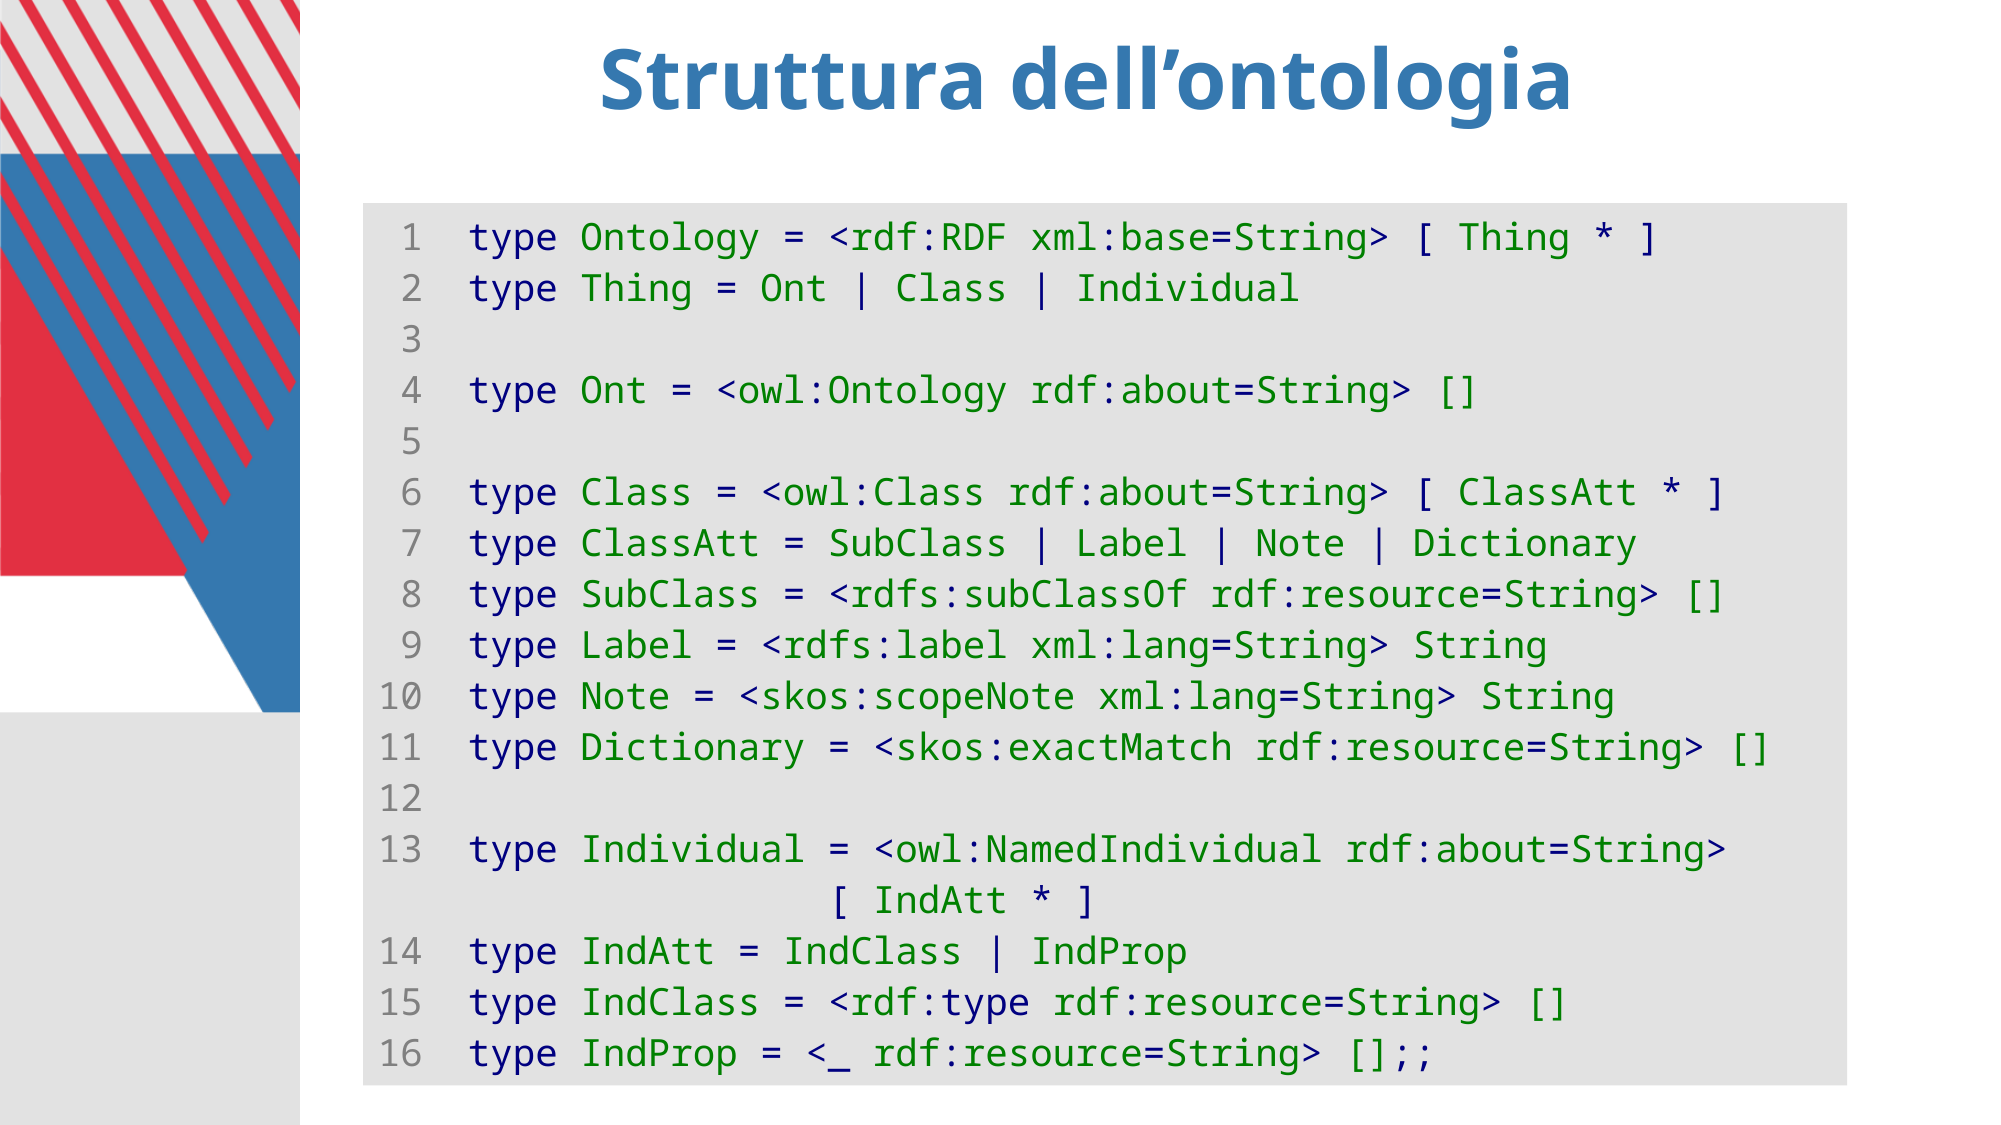

# Struttura dell’ontologia
 1 type Ontology = <rdf:RDF xml:base=String> [ Thing * ]
 2 type Thing = Ont | Class | Individual
 3
 4 type Ont = <owl:Ontology rdf:about=String> []
 5
 6 type Class = <owl:Class rdf:about=String> [ ClassAtt * ]
 7 type ClassAtt = SubClass | Label | Note | Dictionary
 8 type SubClass = <rdfs:subClassOf rdf:resource=String> []
 9 type Label = <rdfs:label xml:lang=String> String
10 type Note = <skos:scopeNote xml:lang=String> String
11 type Dictionary = <skos:exactMatch rdf:resource=String> []
12
13 type Individual = <owl:NamedIndividual rdf:about=String> [ IndAtt * ]
14 type IndAtt = IndClass | IndProp
15 type IndClass = <rdf:type rdf:resource=String> []
16 type IndProp = <_ rdf:resource=String> [];;